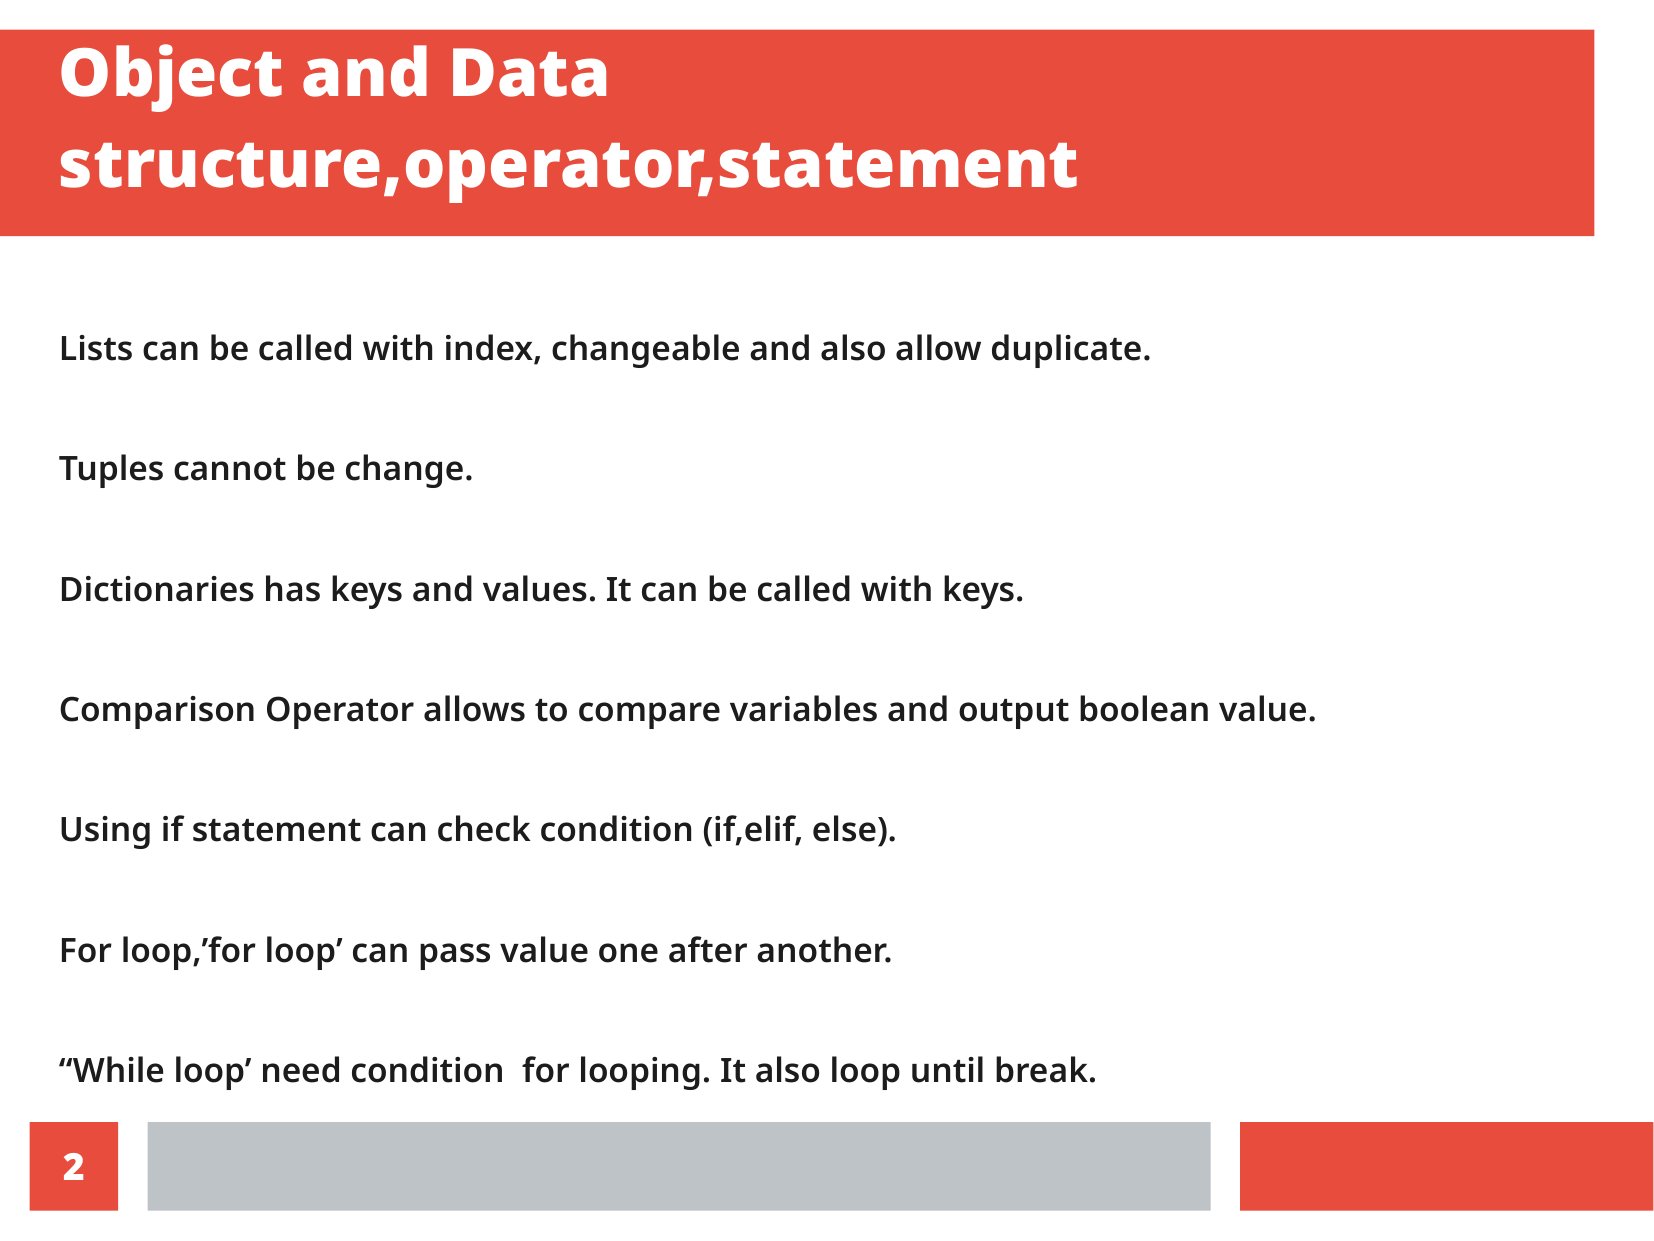

# Object and Data structure,operator,statement
Lists can be called with index, changeable and also allow duplicate.
Tuples cannot be change.
Dictionaries has keys and values. It can be called with keys.
Comparison Operator allows to compare variables and output boolean value.
Using if statement can check condition (if,elif, else).
For loop,’for loop’ can pass value one after another.
“While loop’ need condition for looping. It also loop until break.
2